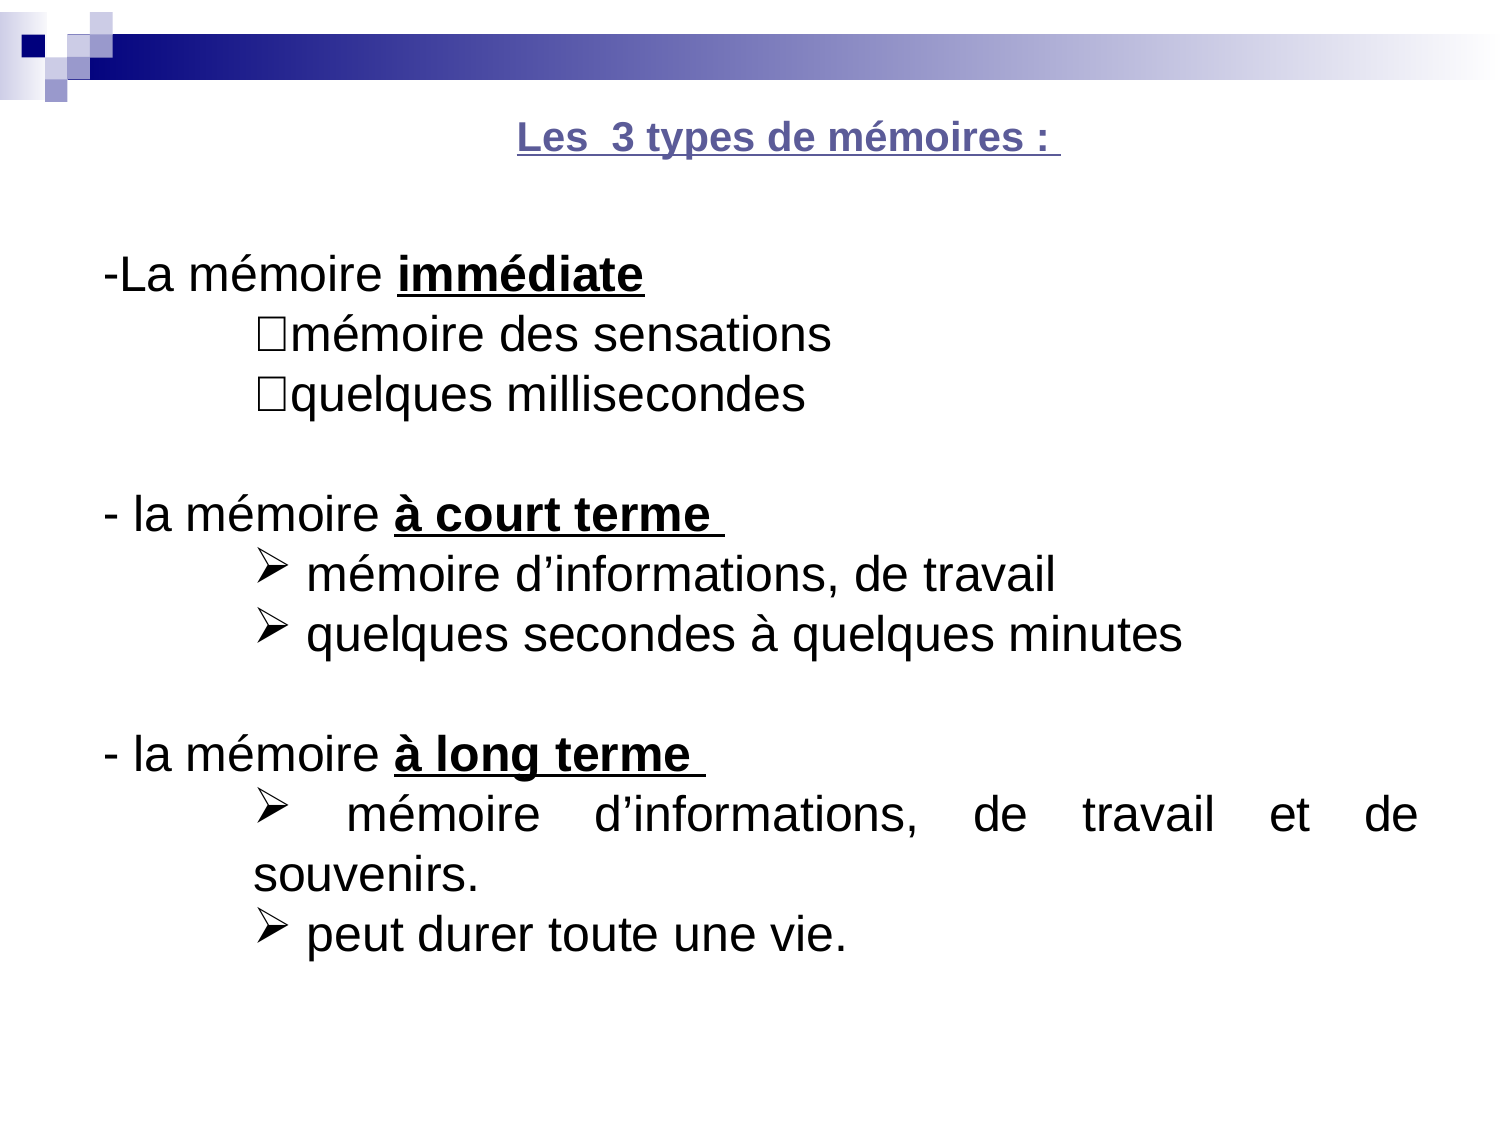

Les 3 types de mémoires :
La mémoire immédiate
mémoire des sensations
	quelques millisecondes
 la mémoire à court terme
 mémoire d’informations, de travail
 quelques secondes à quelques minutes
 la mémoire à long terme
 mémoire d’informations, de travail et de souvenirs.
 peut durer toute une vie.